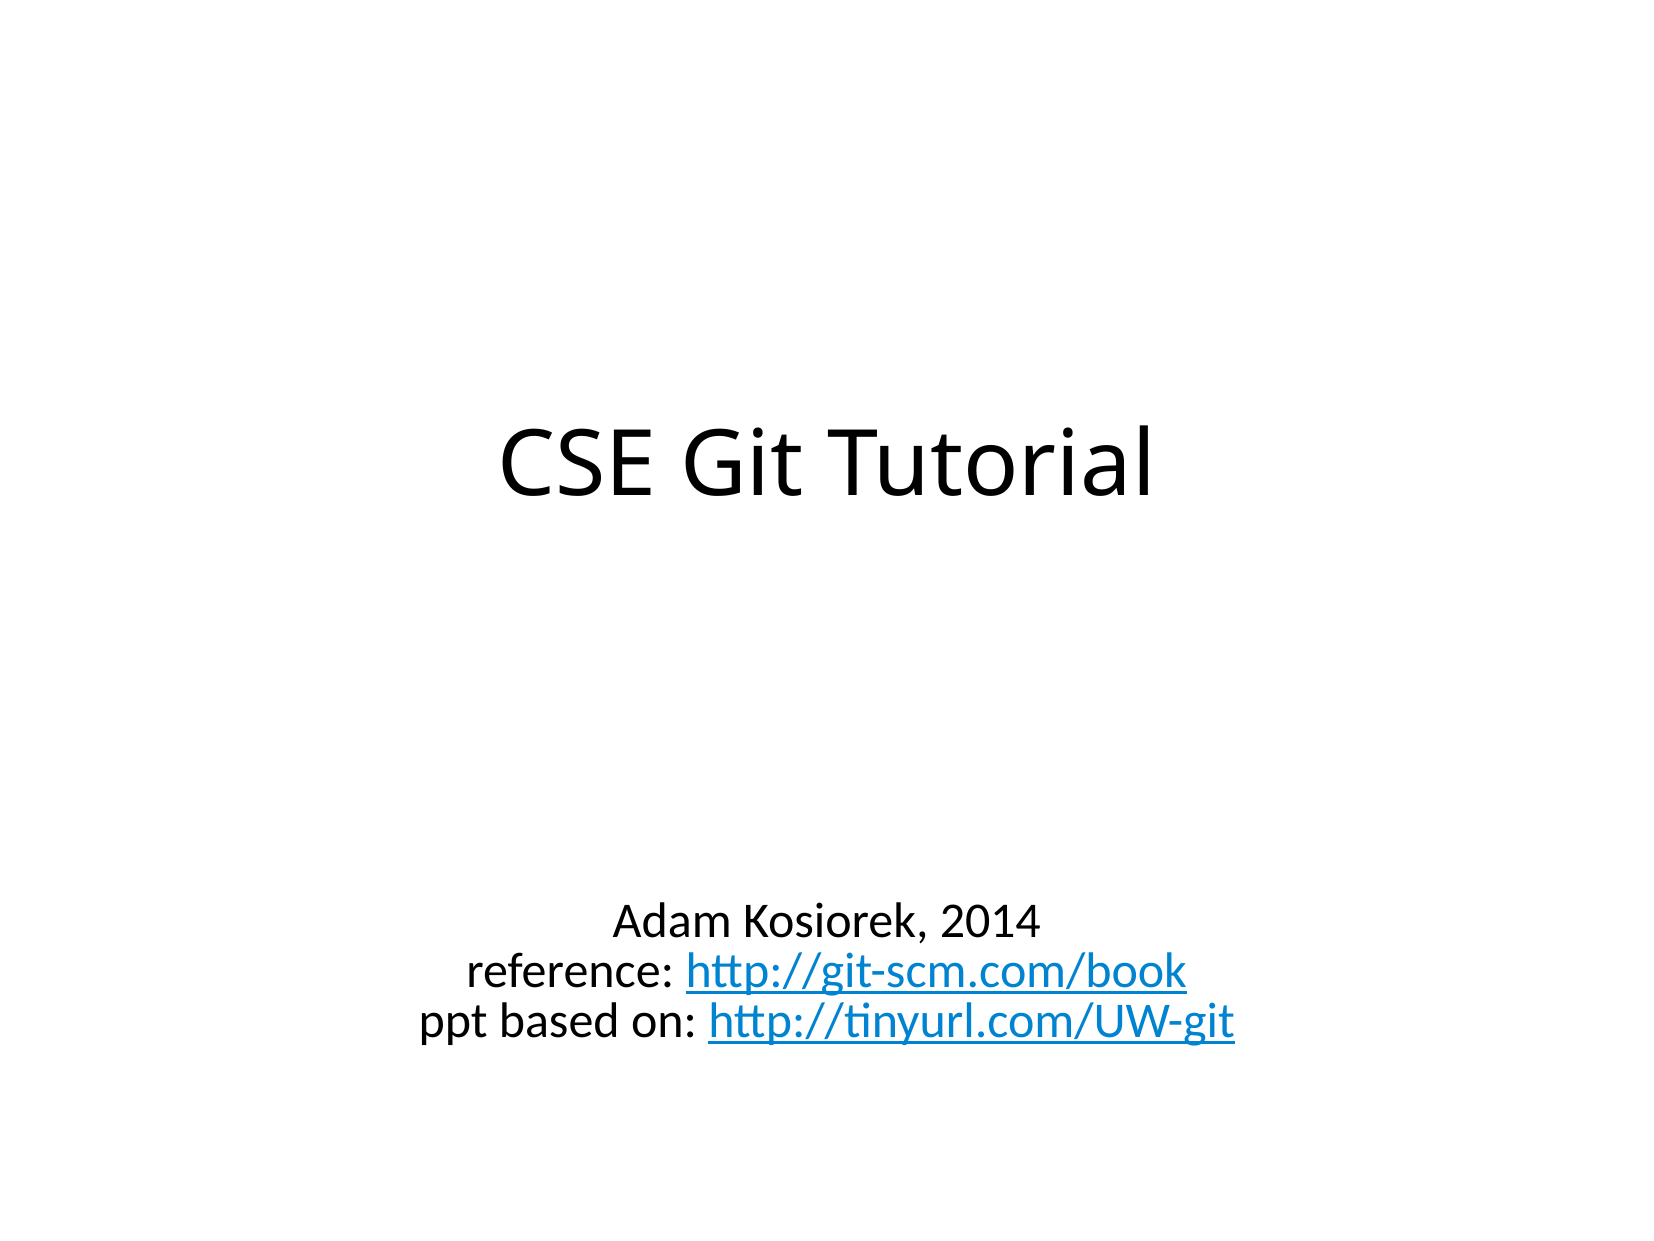

# CSE Git Tutorial
Adam Kosiorek, 2014
reference: http://git-scm.com/book
ppt based on: http://tinyurl.com/UW-git